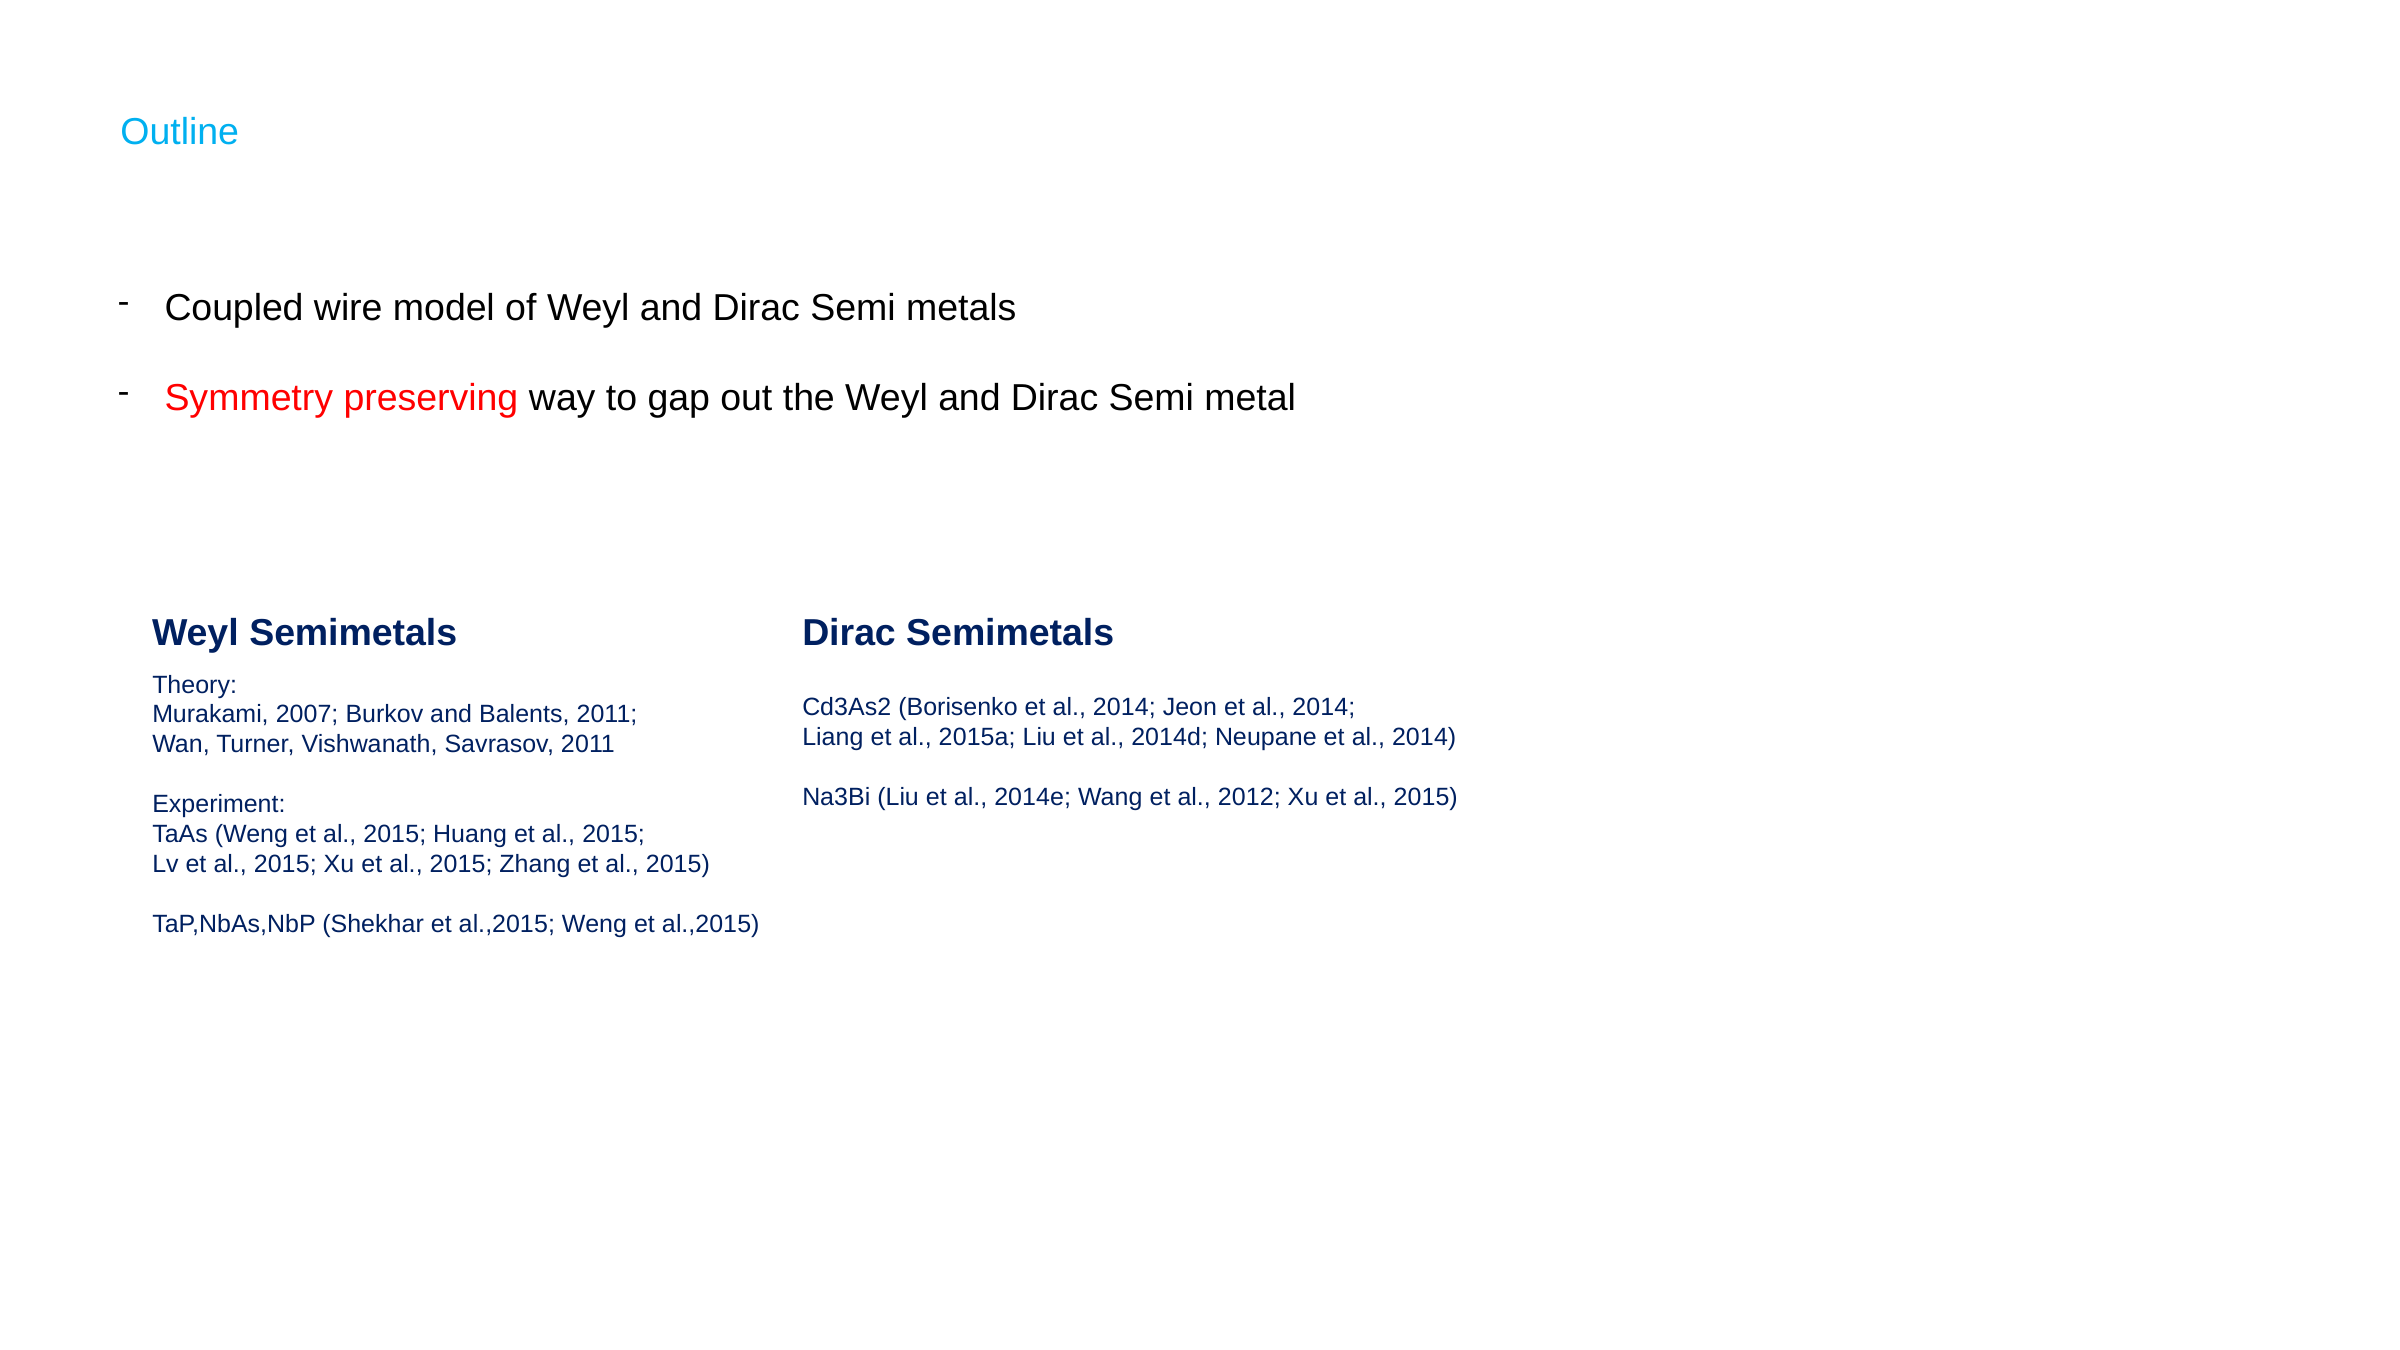

Outline
Coupled wire model of Weyl and Dirac Semi metals
Symmetry preserving way to gap out the Weyl and Dirac Semi metal
Weyl Semimetals
Dirac Semimetals
Theory:
Murakami, 2007; Burkov and Balents, 2011;
Wan, Turner, Vishwanath, Savrasov, 2011
Experiment:
TaAs (Weng et al., 2015; Huang et al., 2015;
Lv et al., 2015; Xu et al., 2015; Zhang et al., 2015)
TaP,NbAs,NbP (Shekhar et al.,2015; Weng et al.,2015)
Cd3As2 (Borisenko et al., 2014; Jeon et al., 2014;
Liang et al., 2015a; Liu et al., 2014d; Neupane et al., 2014)
Na3Bi (Liu et al., 2014e; Wang et al., 2012; Xu et al., 2015)